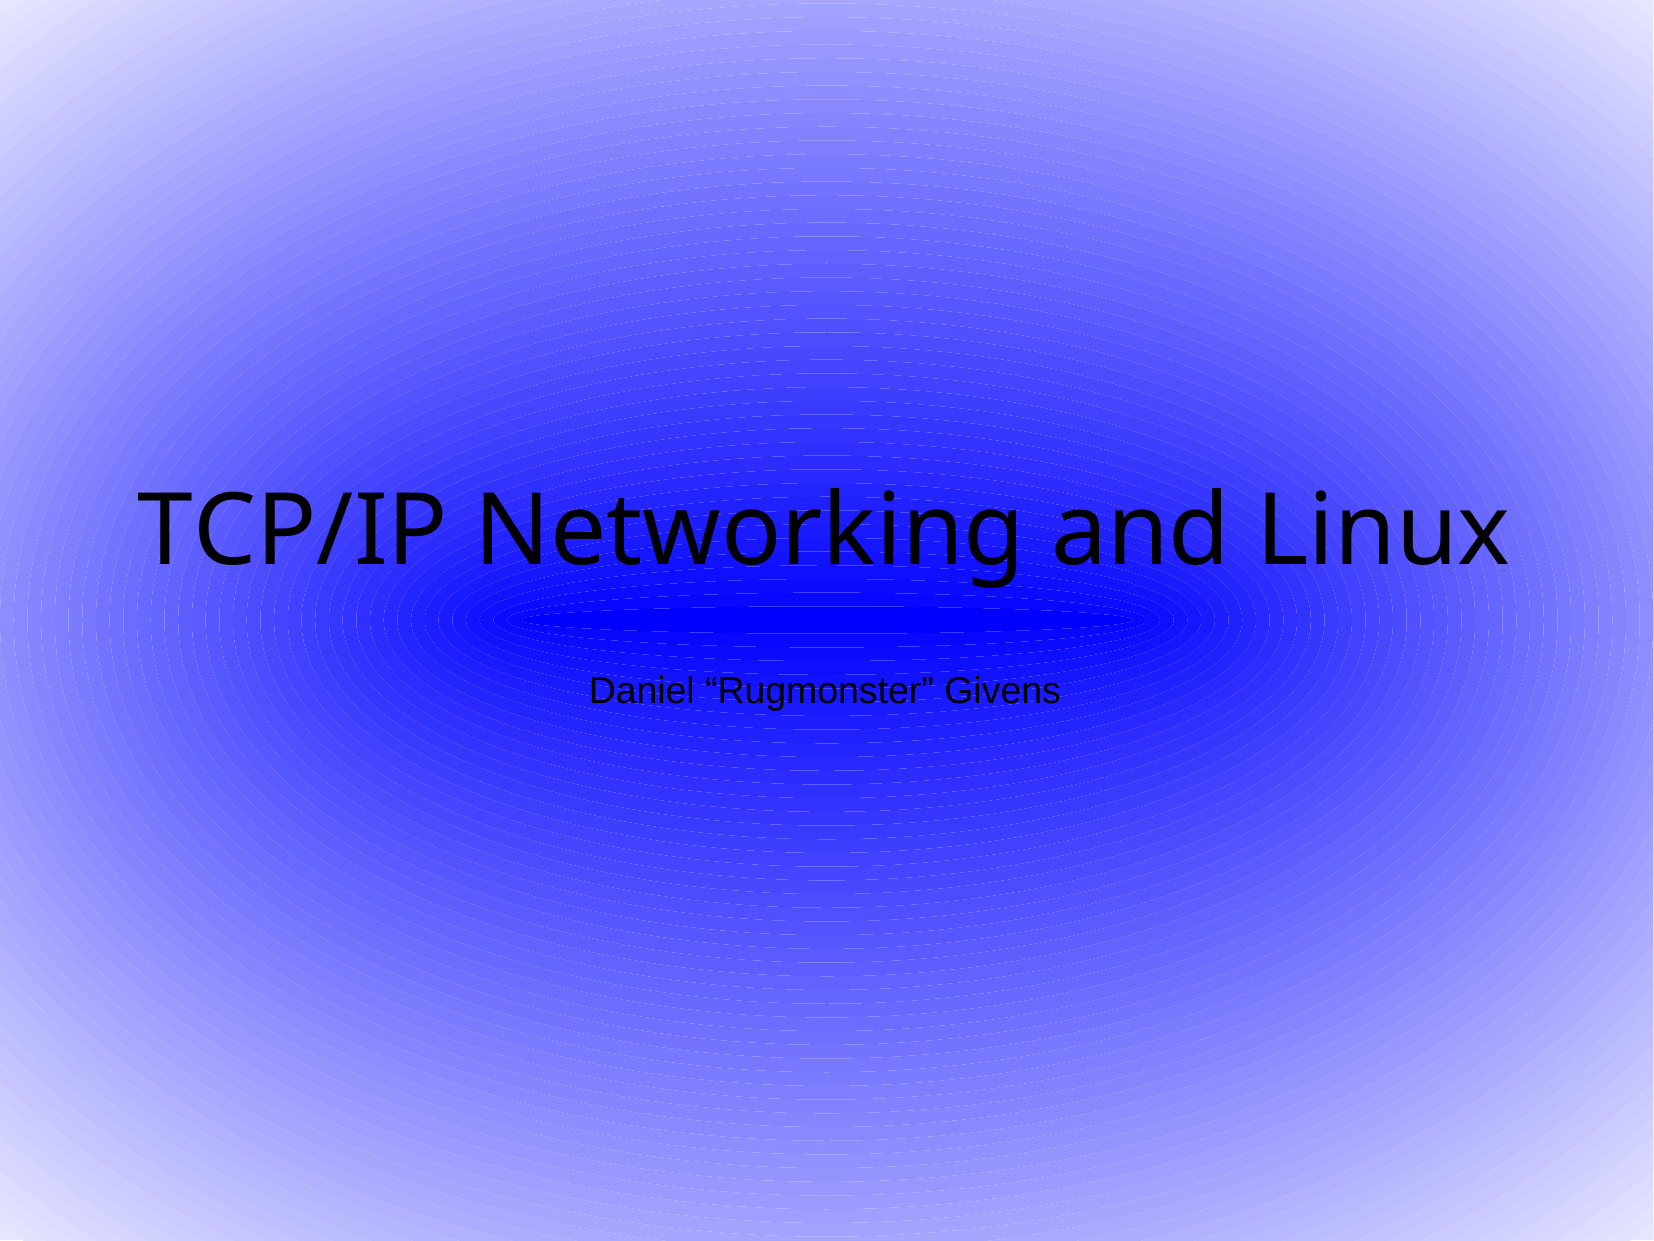

TCP/IP Networking and Linux
Daniel “Rugmonster” Givens